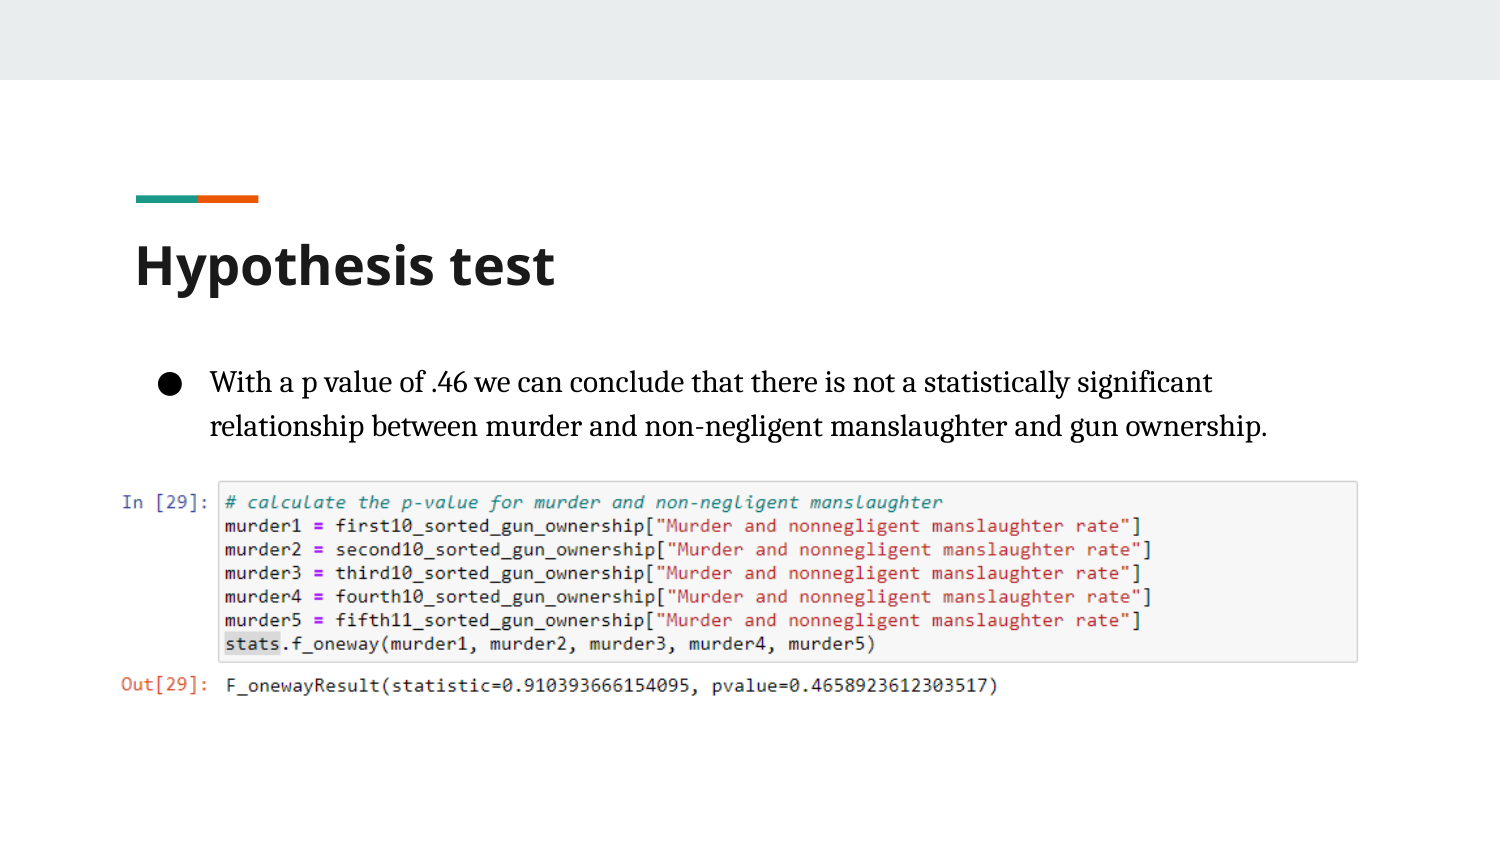

# Hypothesis test
With a p value of .46 we can conclude that there is not a statistically significant relationship between murder and non-negligent manslaughter and gun ownership.